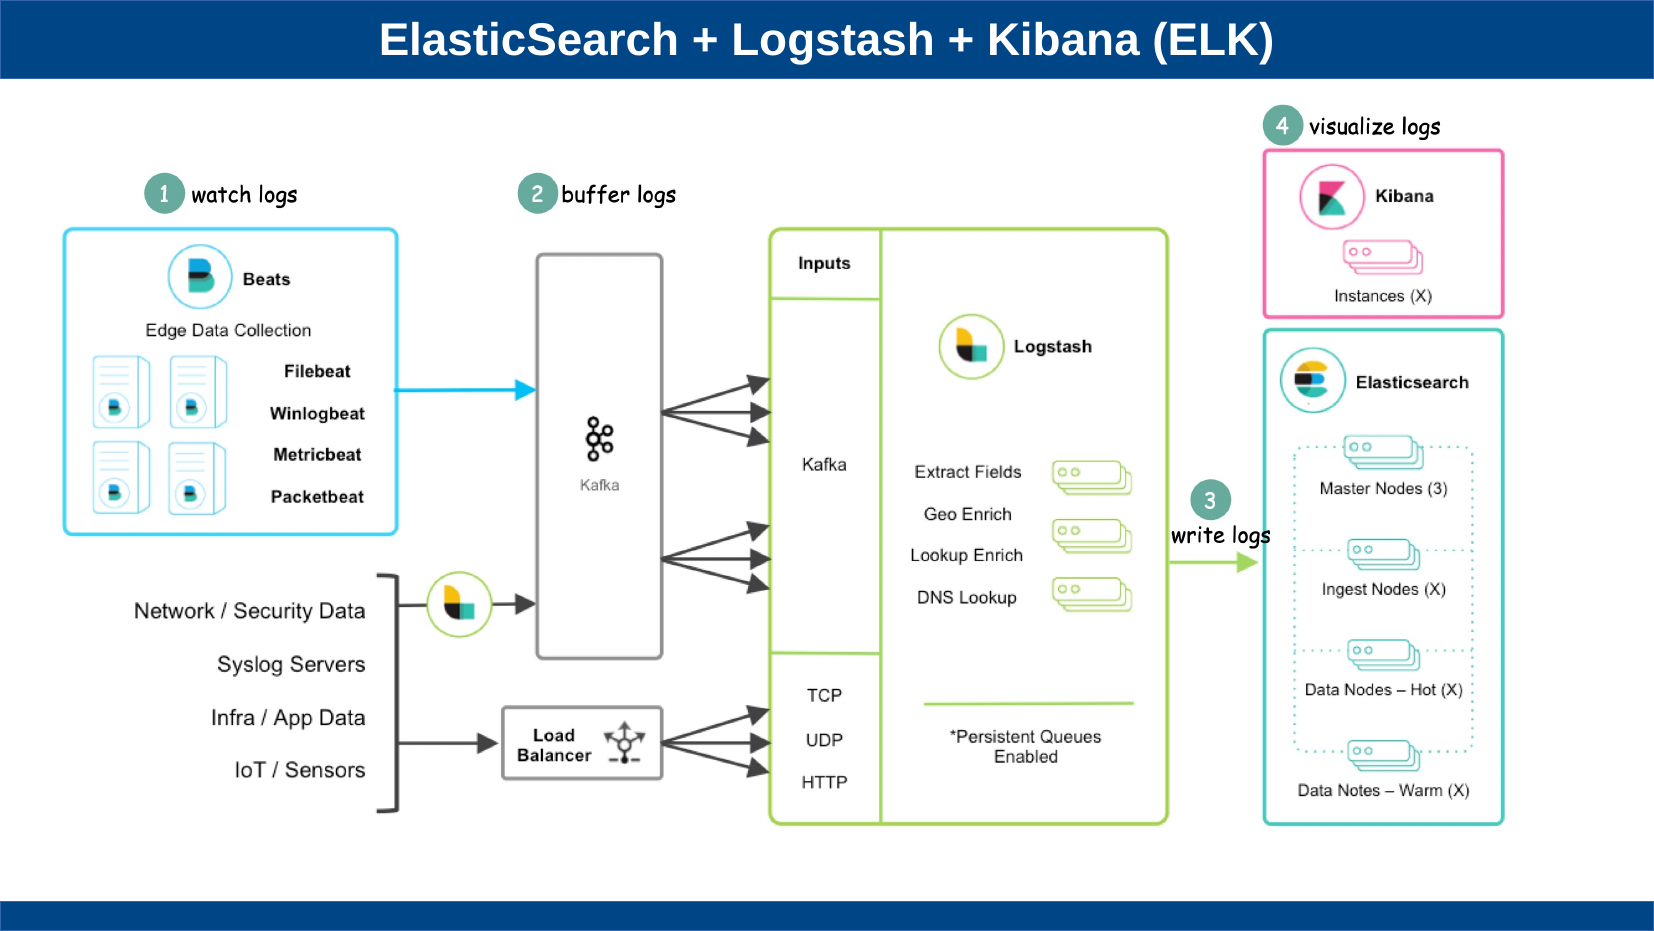

# ElasticSearch + Logstash + Kibana (ELK)